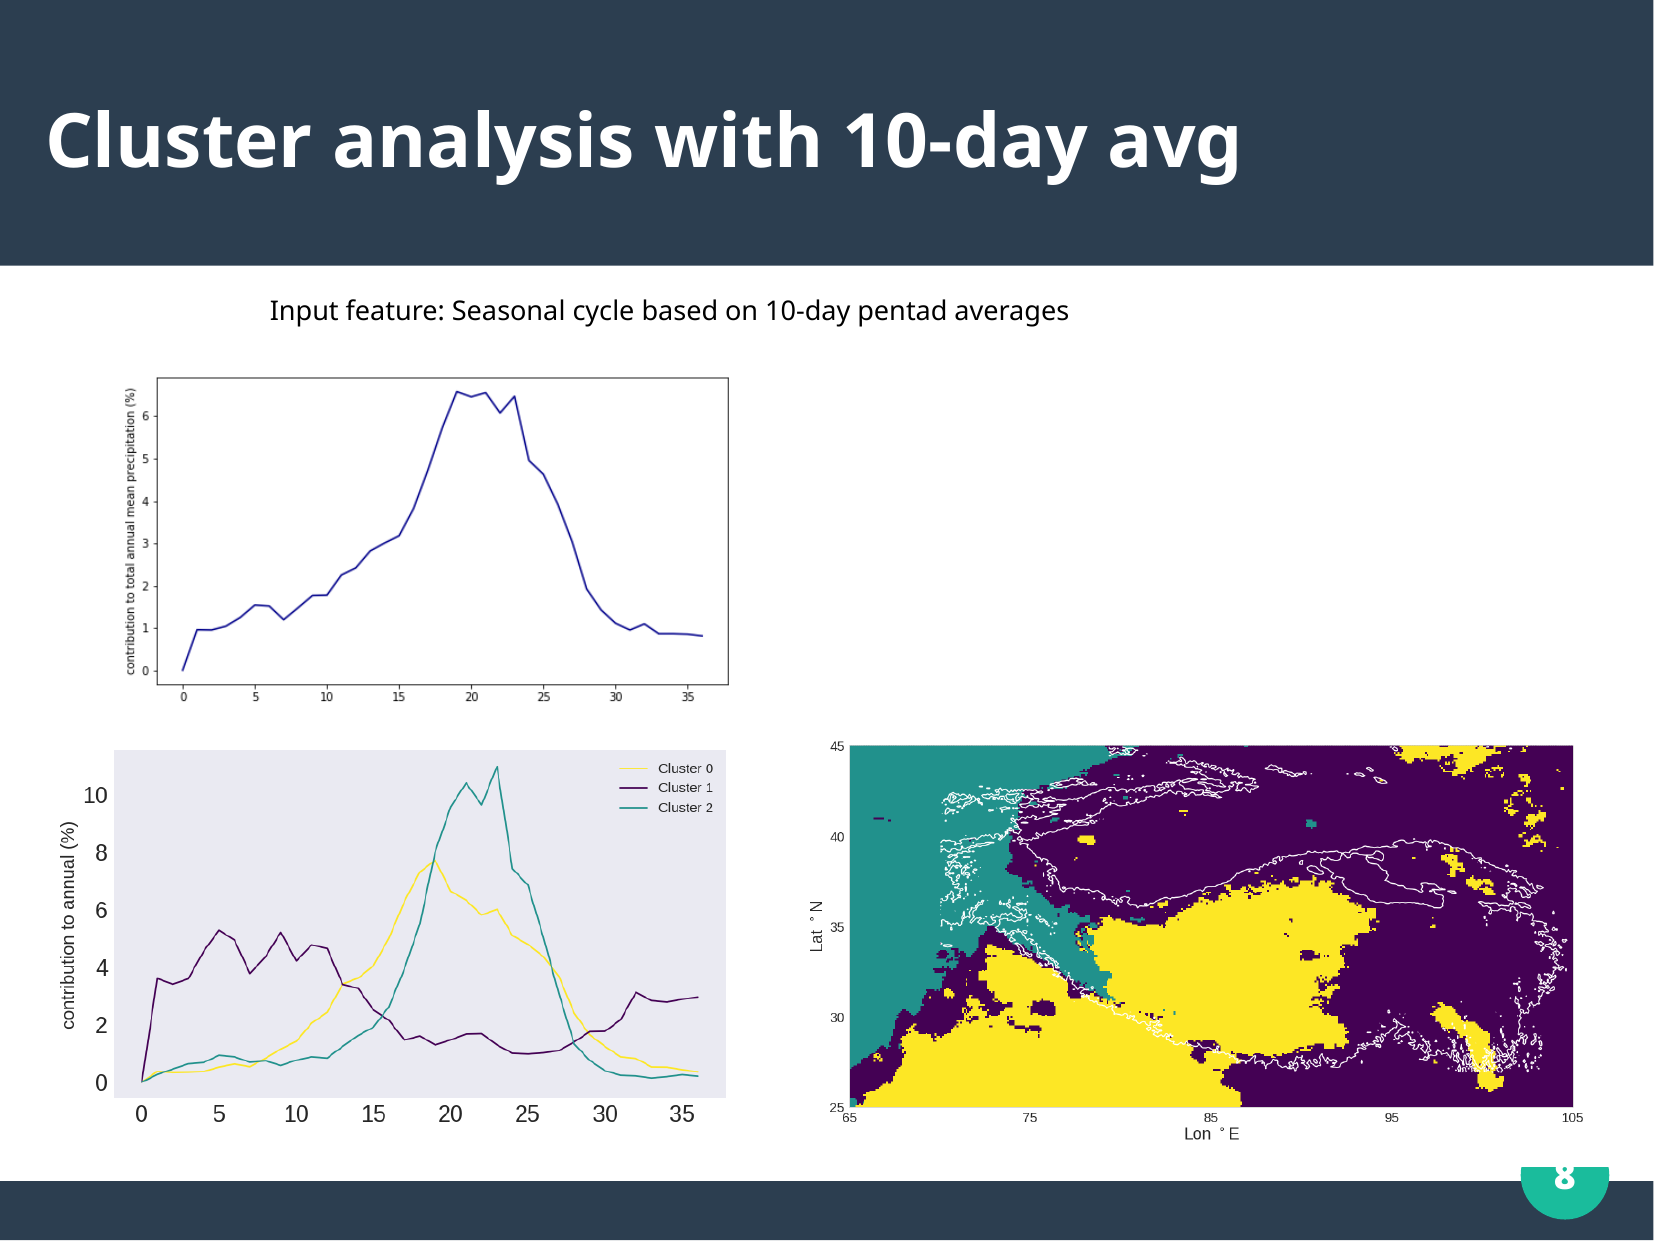

# Cluster analysis with 10-day avg
Input feature: Seasonal cycle based on 10-day pentad averages
8